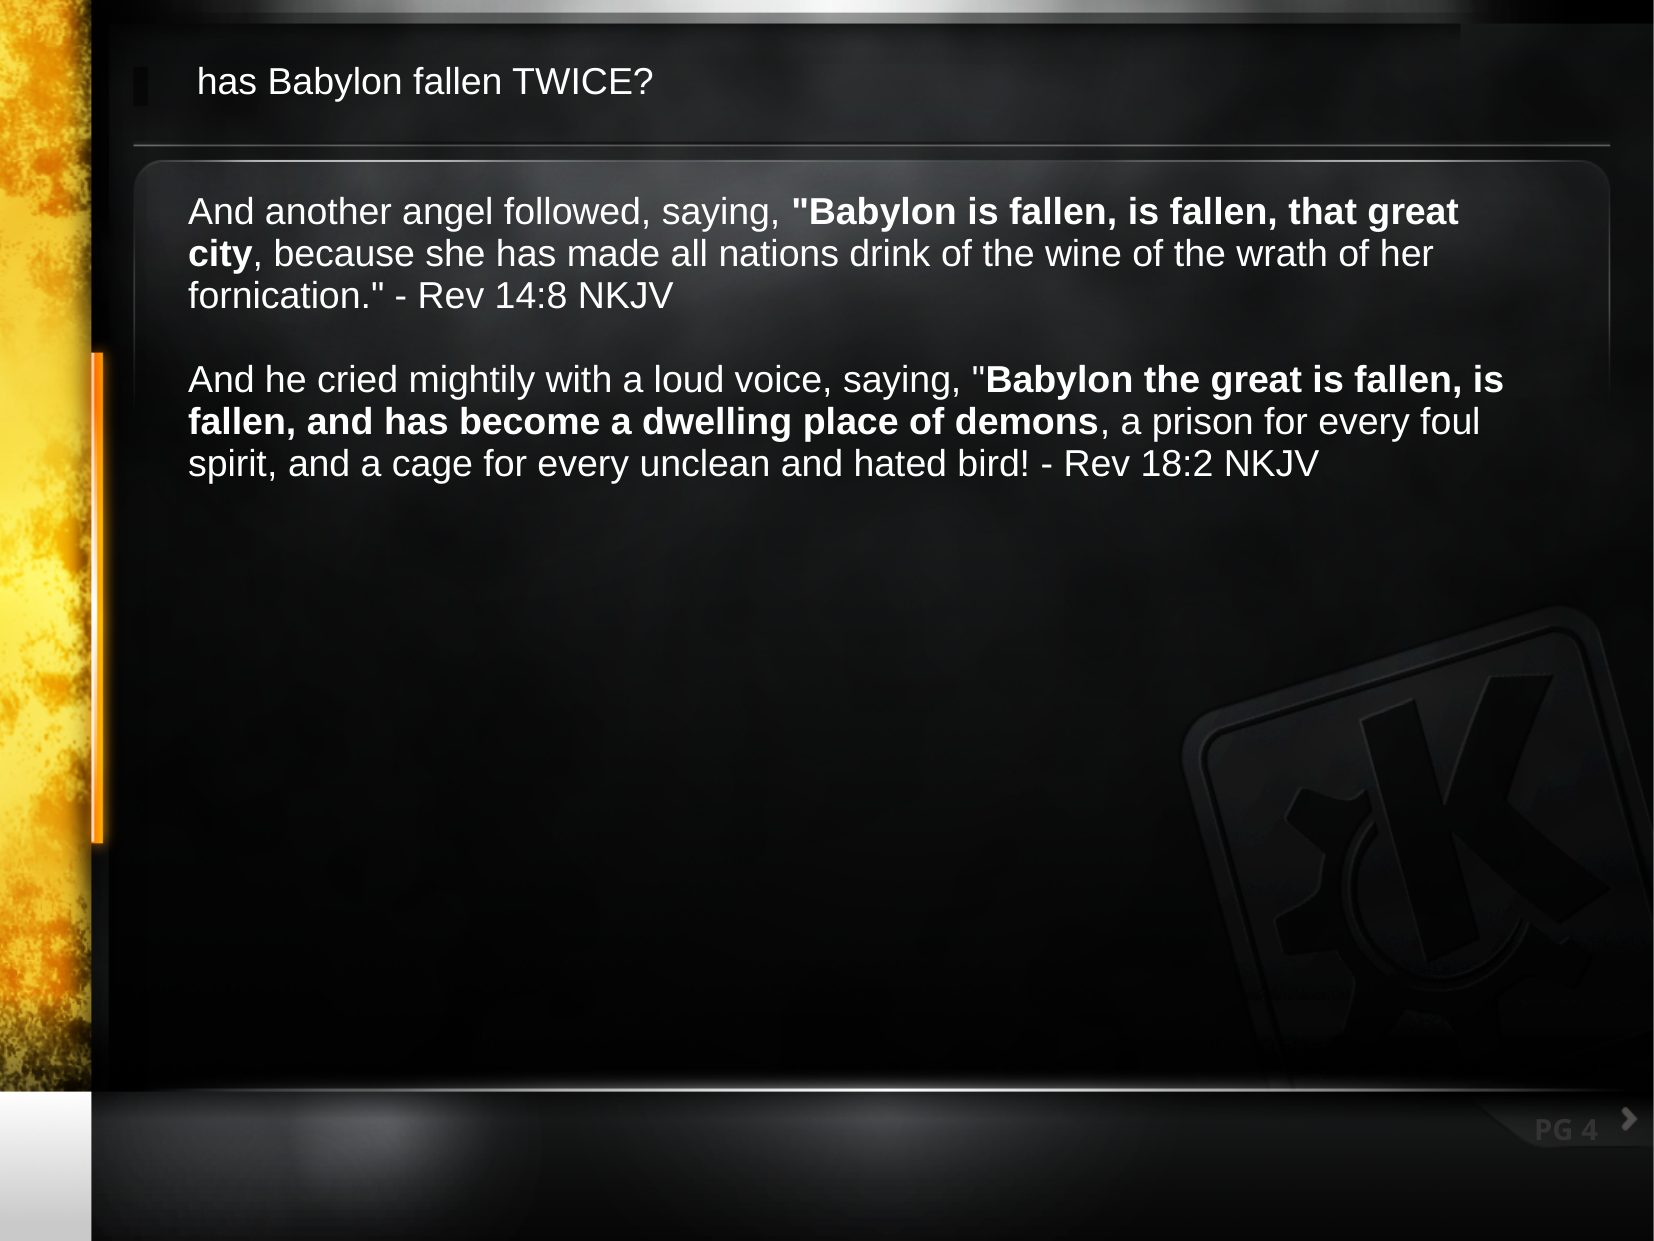

has Babylon fallen TWICE?
And another angel followed, saying, "Babylon is fallen, is fallen, that great city, because she has made all nations drink of the wine of the wrath of her fornication." - Rev 14:8 NKJV
And he cried mightily with a loud voice, saying, "Babylon the great is fallen, is fallen, and has become a dwelling place of demons, a prison for every foul spirit, and a cage for every unclean and hated bird! - Rev 18:2 NKJV